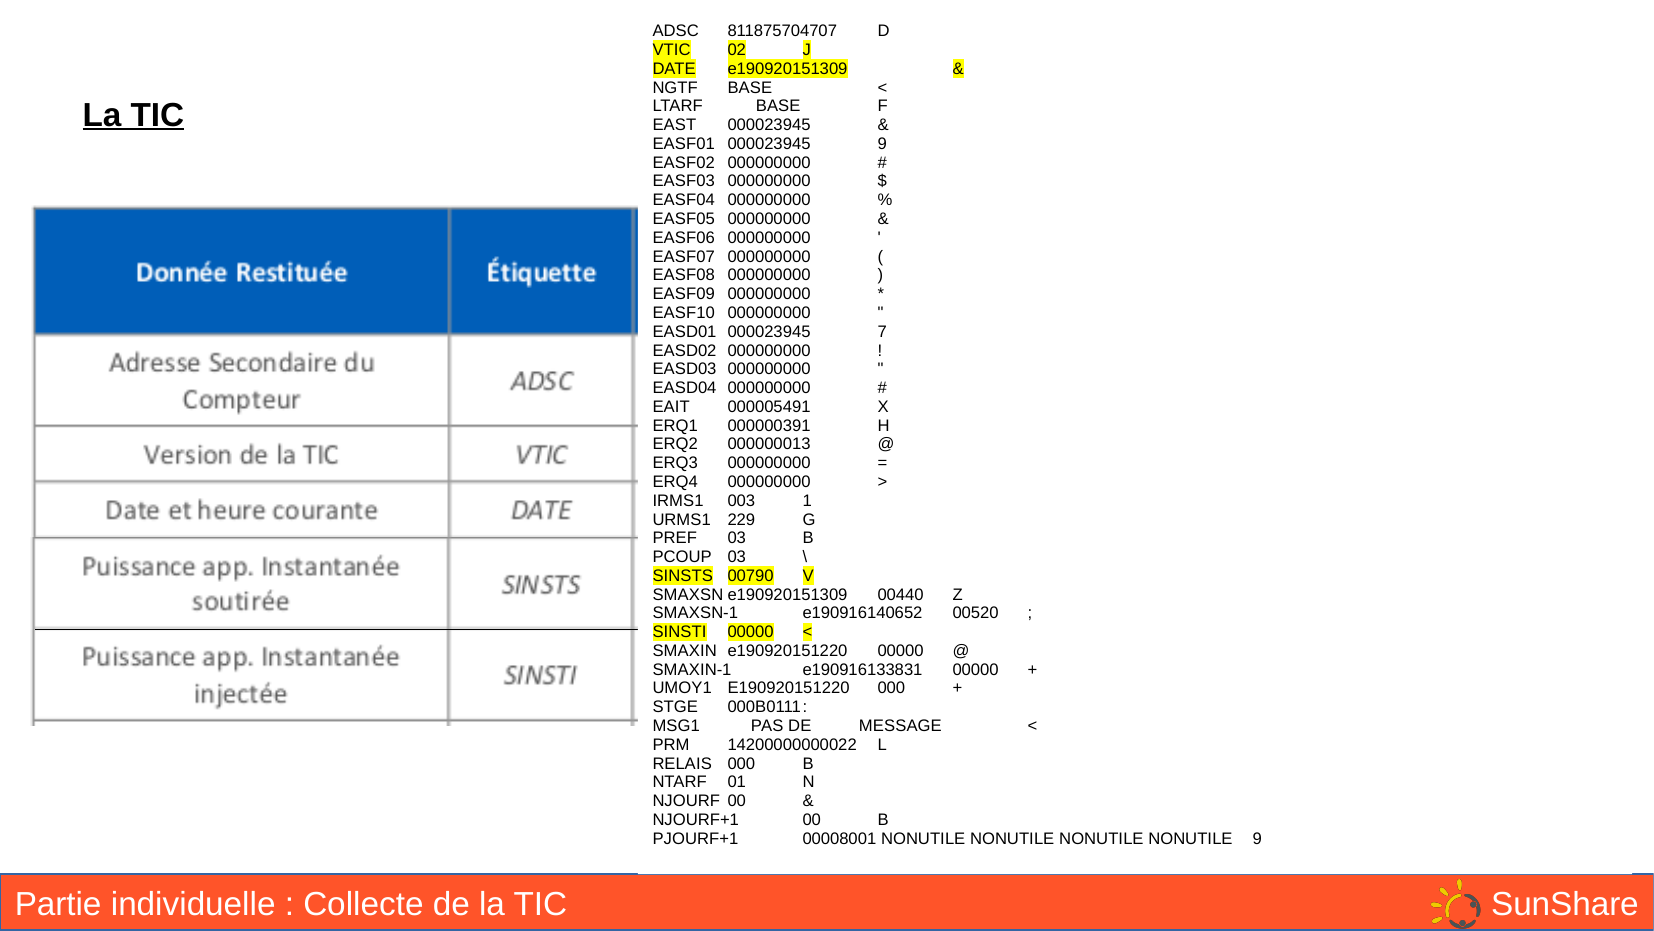

ADSC	811875704707	D
VTIC	02	J
DATE	e190920151309		&
NGTF	BASE 	<
LTARF	 BASE 	F
EAST	000023945	&
EASF01	000023945	9
EASF02	000000000	#
EASF03	000000000	$
EASF04	000000000	%
EASF05	000000000	&
EASF06	000000000	'
EASF07	000000000	(
EASF08	000000000	)
EASF09	000000000	*
EASF10	000000000	"
EASD01	000023945	7
EASD02	000000000	!
EASD03	000000000	"
EASD04	000000000	#
EAIT	000005491	X
ERQ1	000000391	H
ERQ2	000000013	@
ERQ3	000000000	=
ERQ4	000000000	>
IRMS1	003	1
URMS1	229	G
PREF	03	B
PCOUP	03	\
SINSTS	00790	V
SMAXSN	e190920151309	00440	Z
SMAXSN-1	e190916140652	00520	;
SINSTI	00000	<
SMAXIN	e190920151220	00000	@
SMAXIN-1	e190916133831	00000	+
UMOY1	E190920151220	000	+
STGE	000B0111	:
MSG1	 PAS DE MESSAGE 	<
PRM	14200000000022	L
RELAIS	000	B
NTARF	01	N
NJOURF	00	&
NJOURF+1	00	B
PJOURF+1	00008001 NONUTILE NONUTILE NONUTILE NONUTILE	9
# La TIC
Partie individuelle : Collecte de la TIC